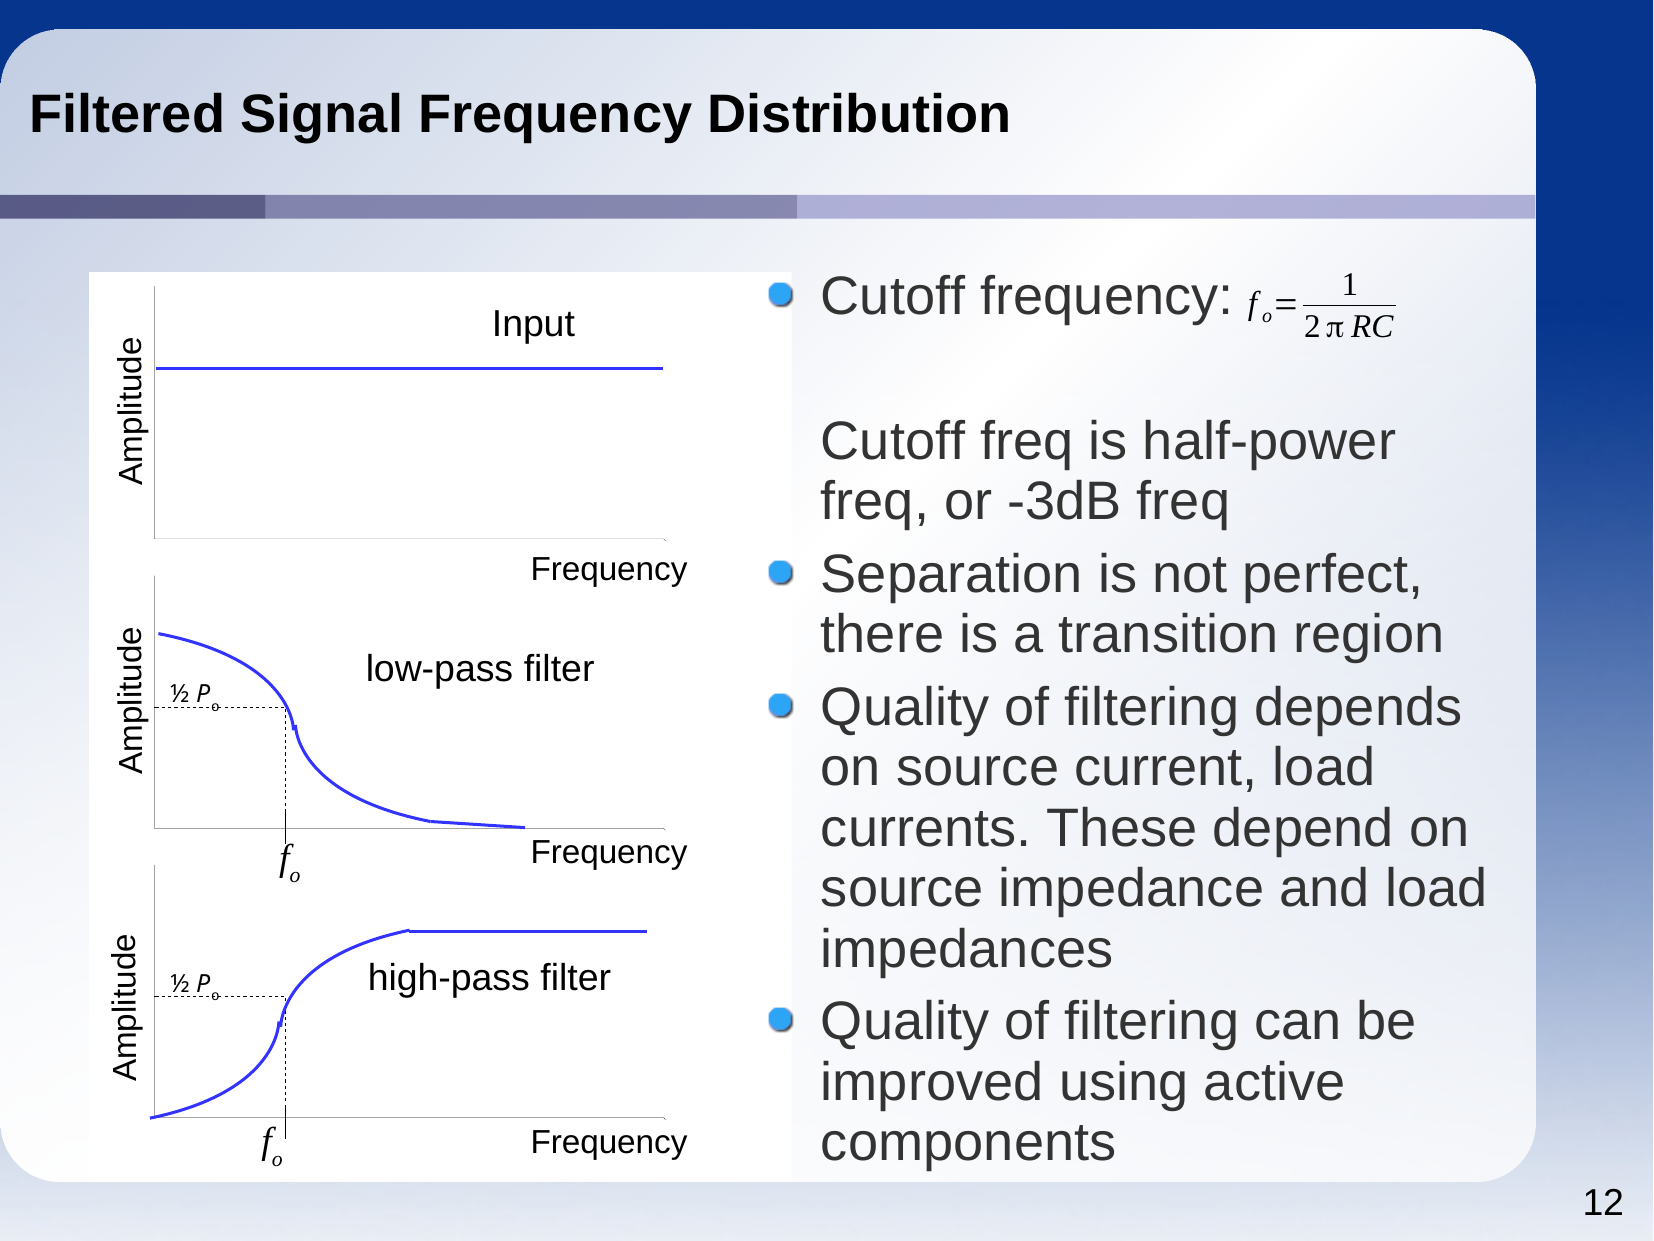

# Filtered Signal Frequency Distribution
Cutoff frequency:
Cutoff freq is half-power freq, or -3dB freq
Separation is not perfect, there is a transition region
Quality of filtering depends on source current, load currents. These depend on source impedance and load impedances
Quality of filtering can be improved using active components
12